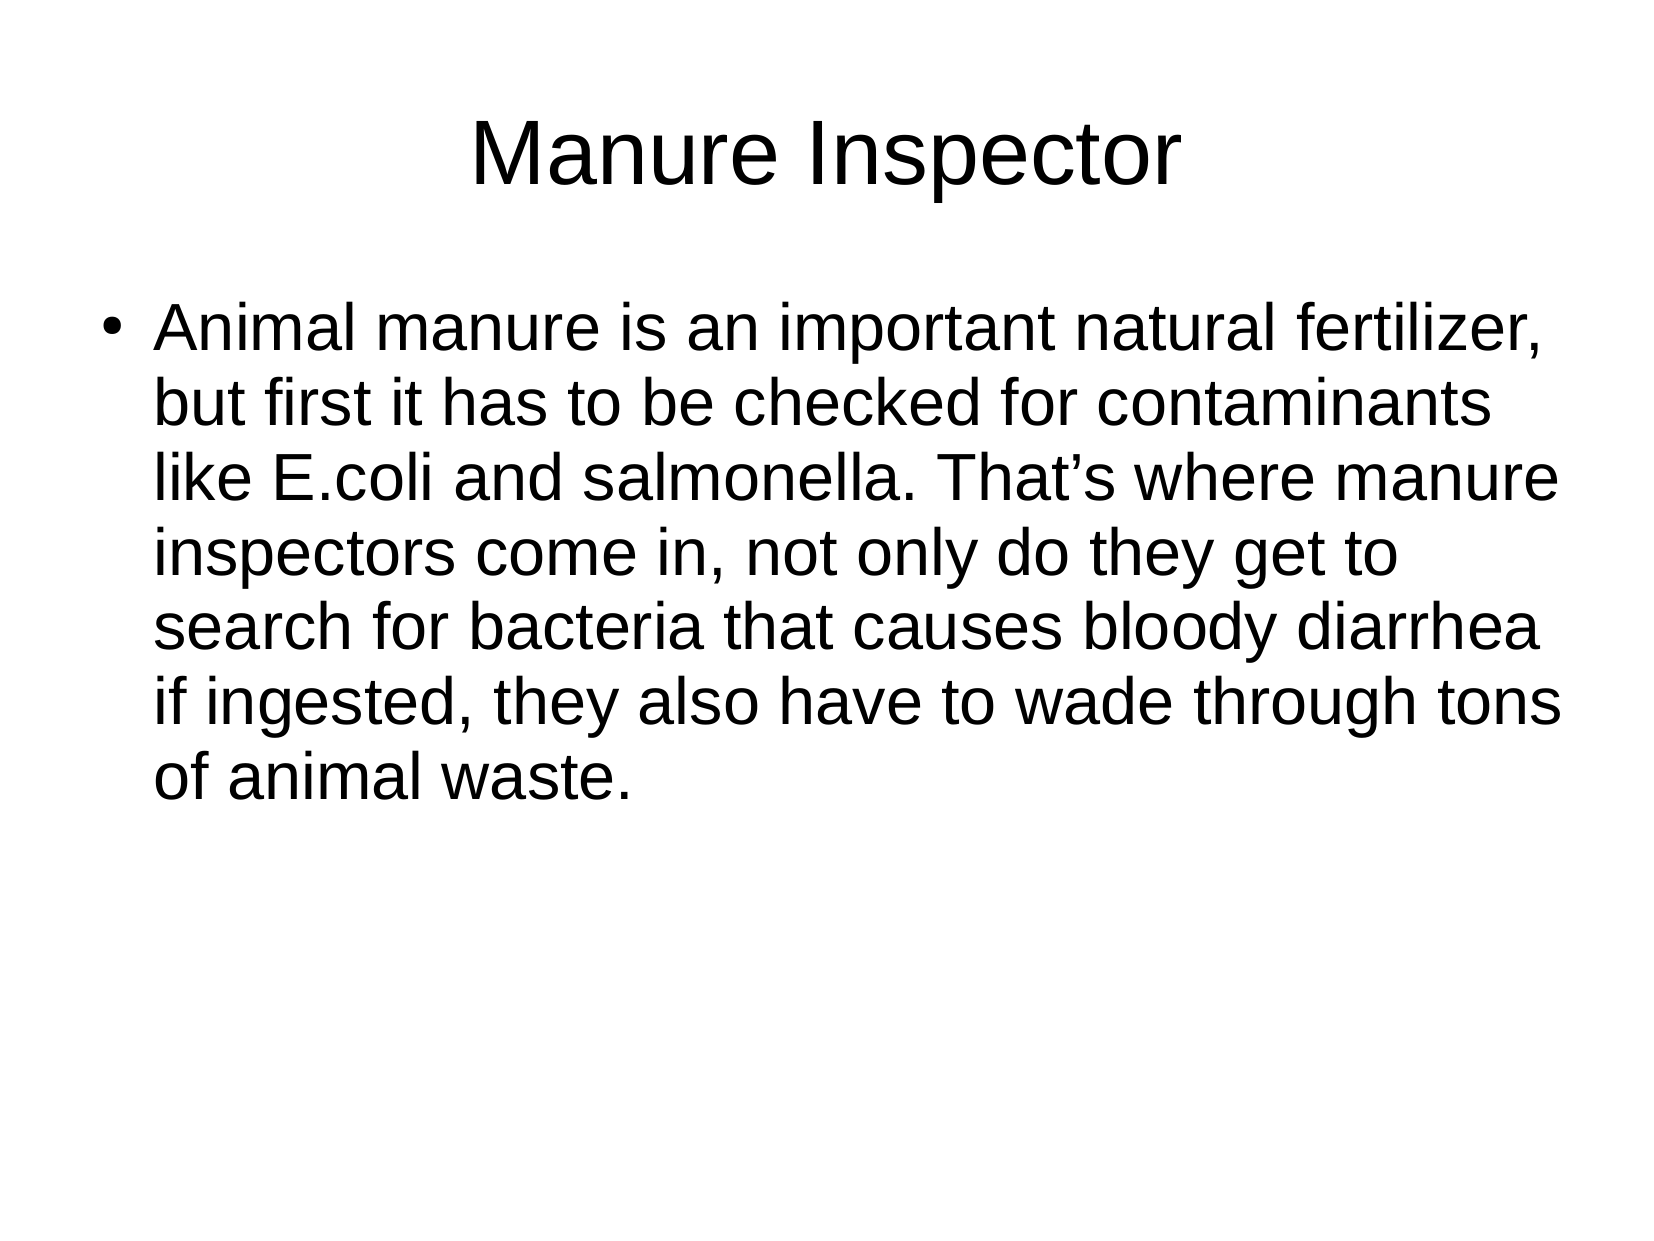

# Manure Inspector
Animal manure is an important natural fertilizer, but first it has to be checked for contaminants like E.coli and salmonella. That’s where manure inspectors come in, not only do they get to search for bacteria that causes bloody diarrhea if ingested, they also have to wade through tons of animal waste.